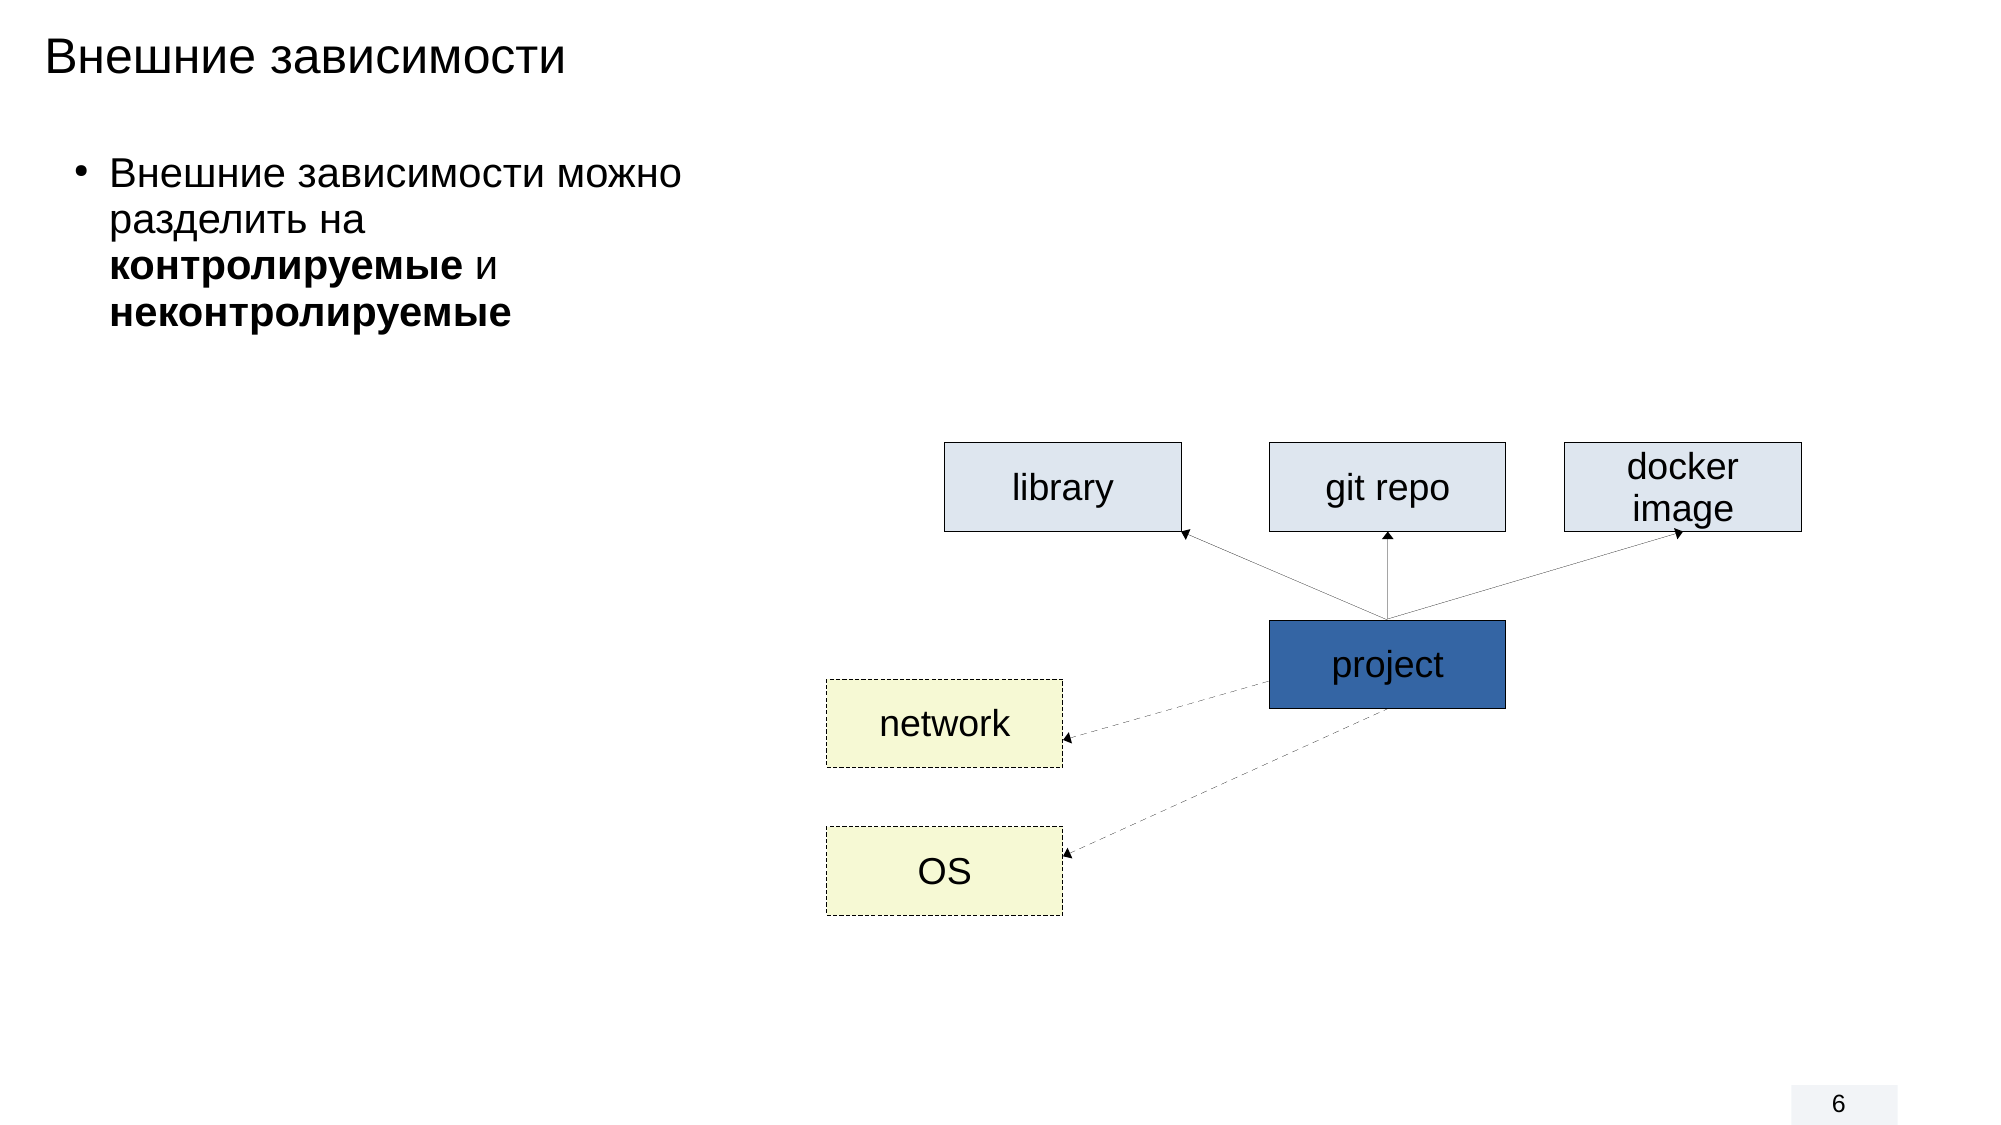

Внешние зависимости
Внешние зависимости можно разделить на контролируемые и неконтролируемые
library
git repo
docker image
project
network
OS